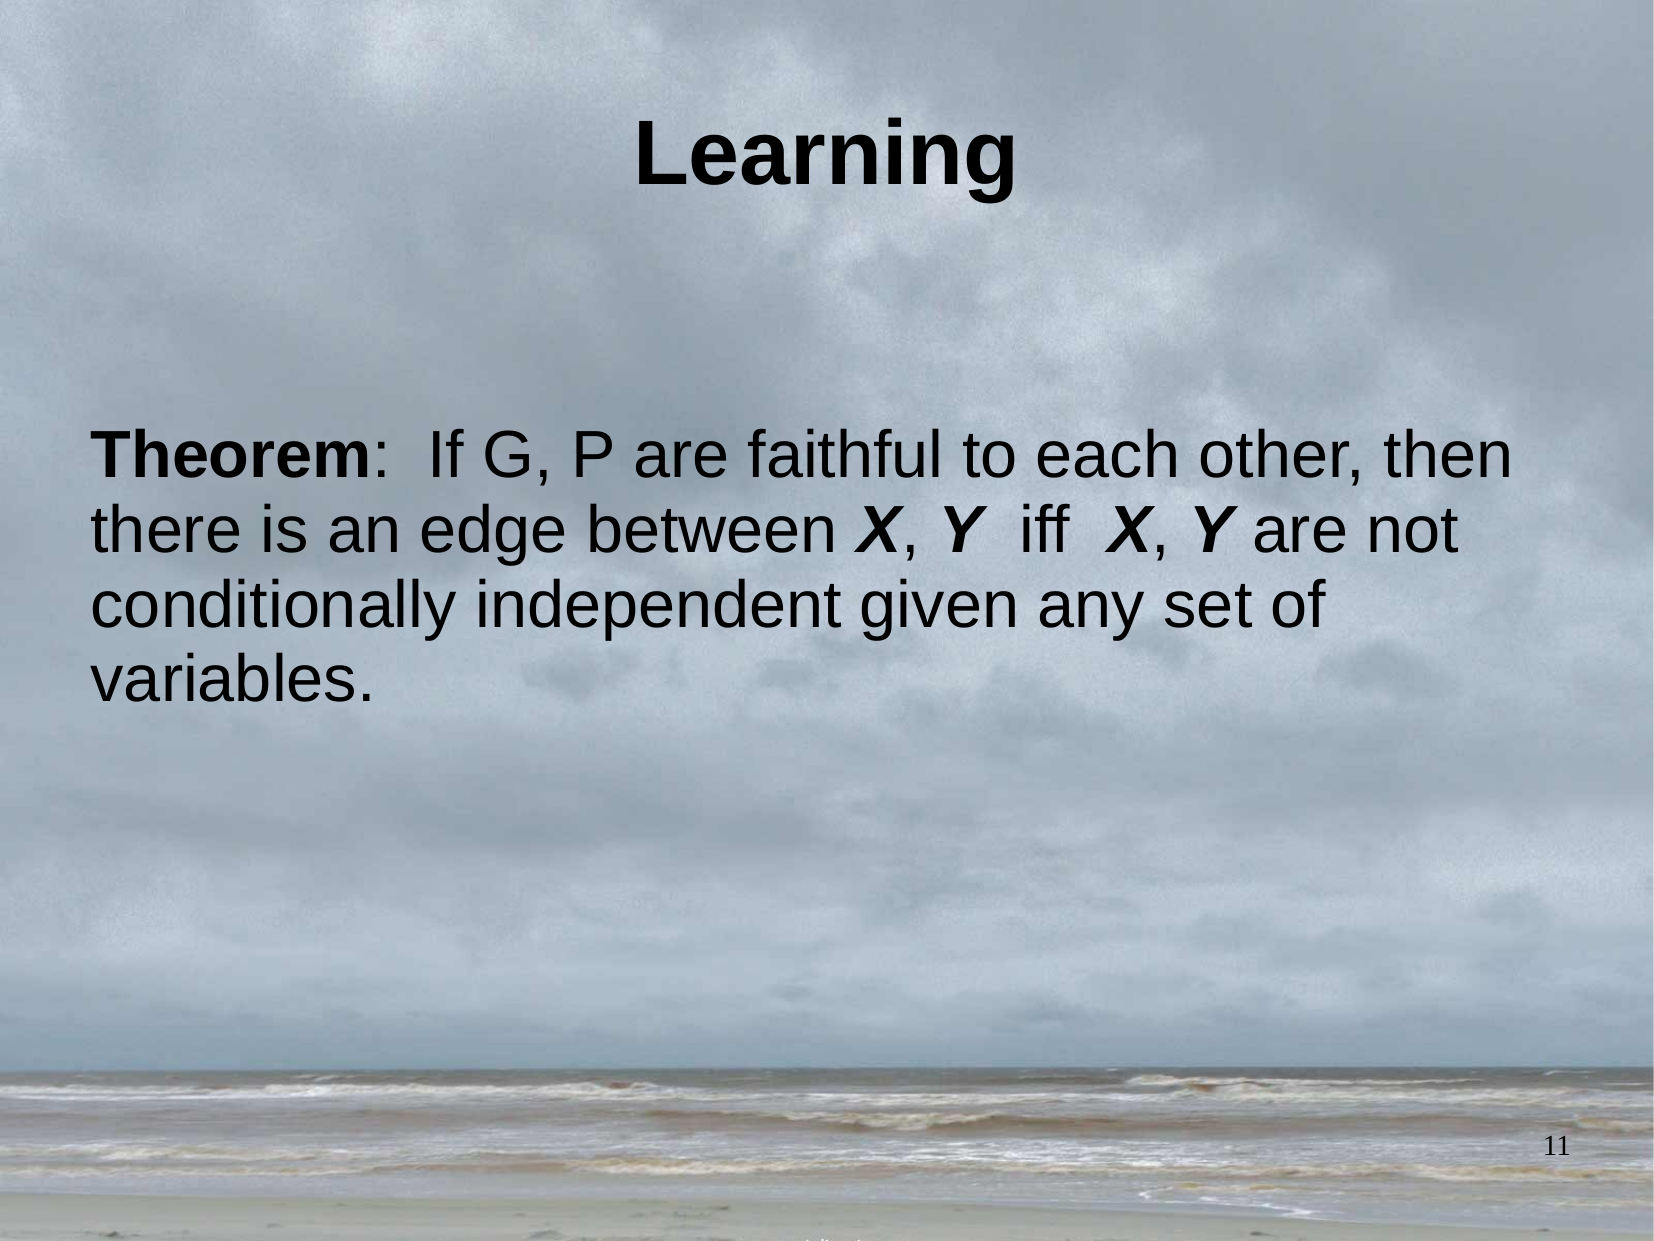

# Learning
Theorem: If G, P are faithful to each other, then there is an edge between X, Y iff X, Y are not conditionally independent given any set of variables.
11